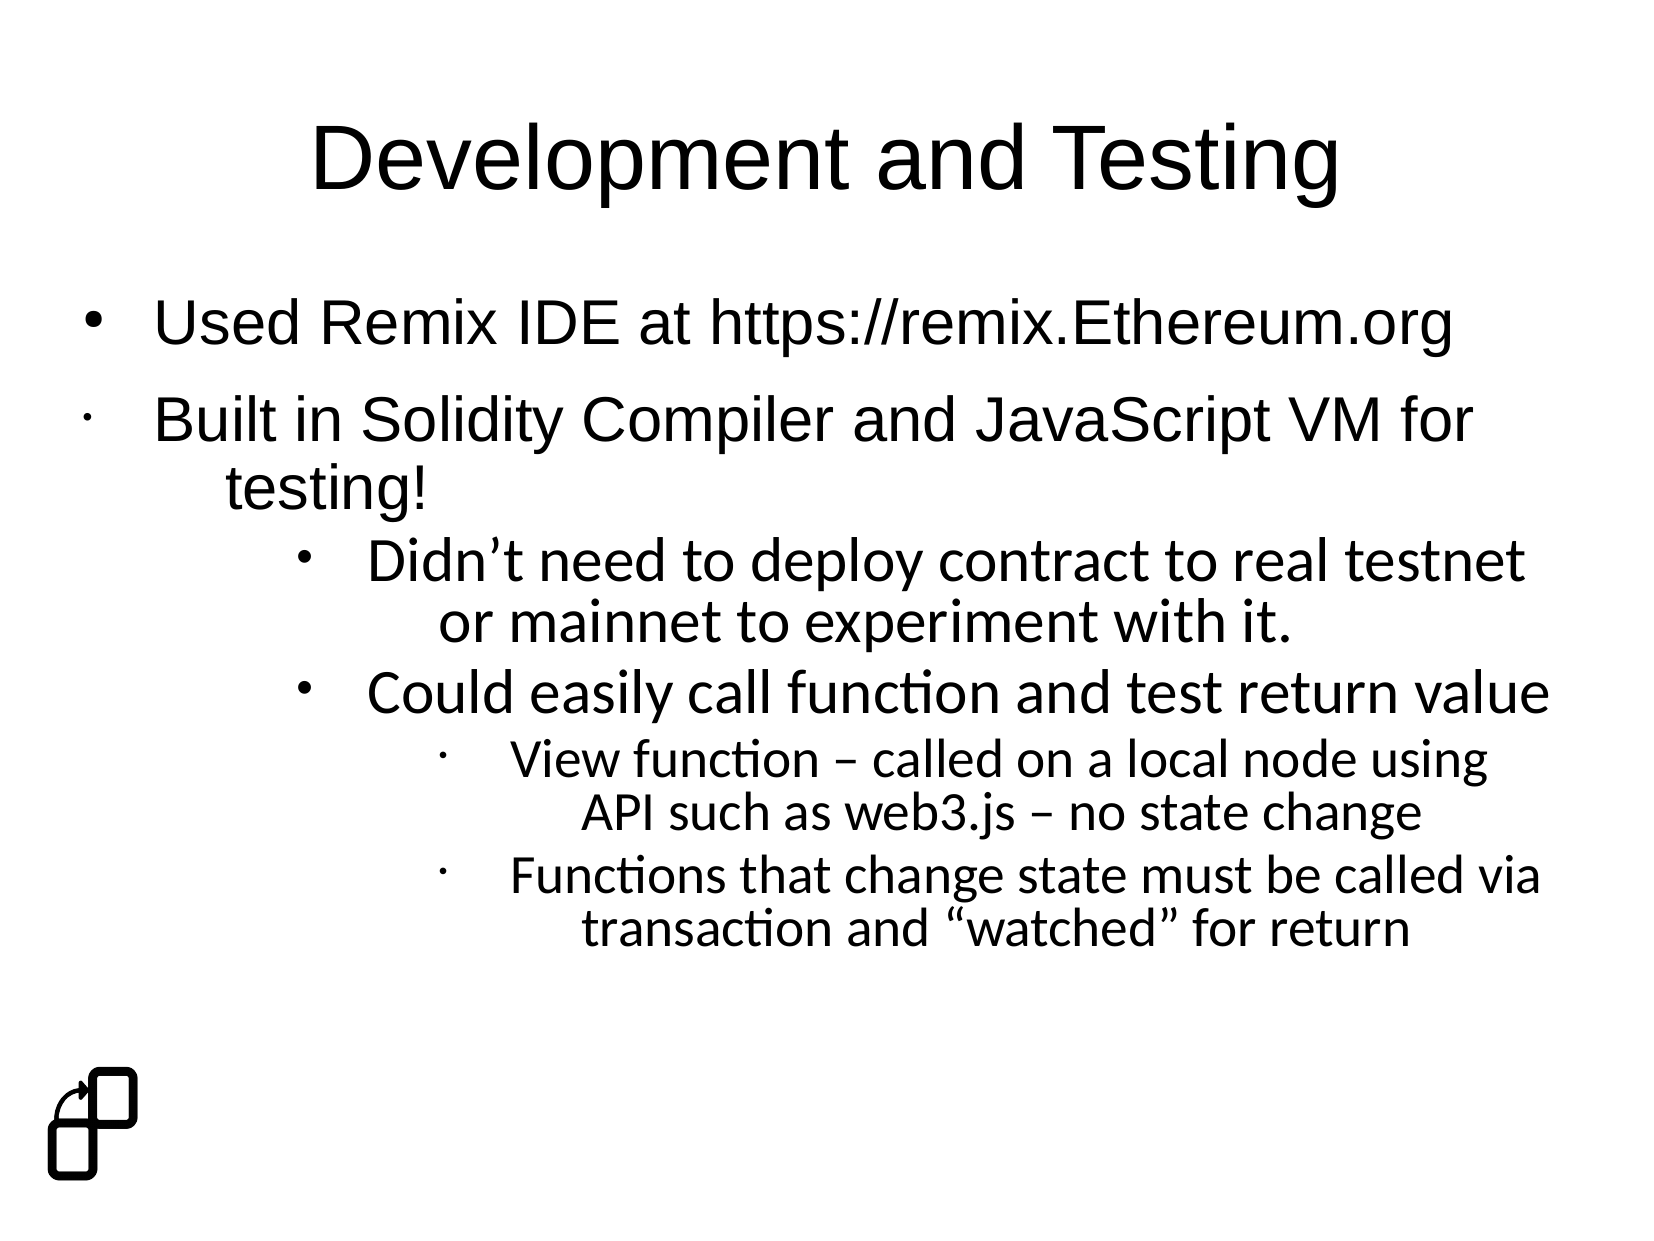

Development and Testing
# Used Remix IDE at https://remix.Ethereum.org
Built in Solidity Compiler and JavaScript VM for testing!
Didn’t need to deploy contract to real testnet or mainnet to experiment with it.
Could easily call function and test return value
View function – called on a local node using API such as web3.js – no state change
Functions that change state must be called via transaction and “watched” for return